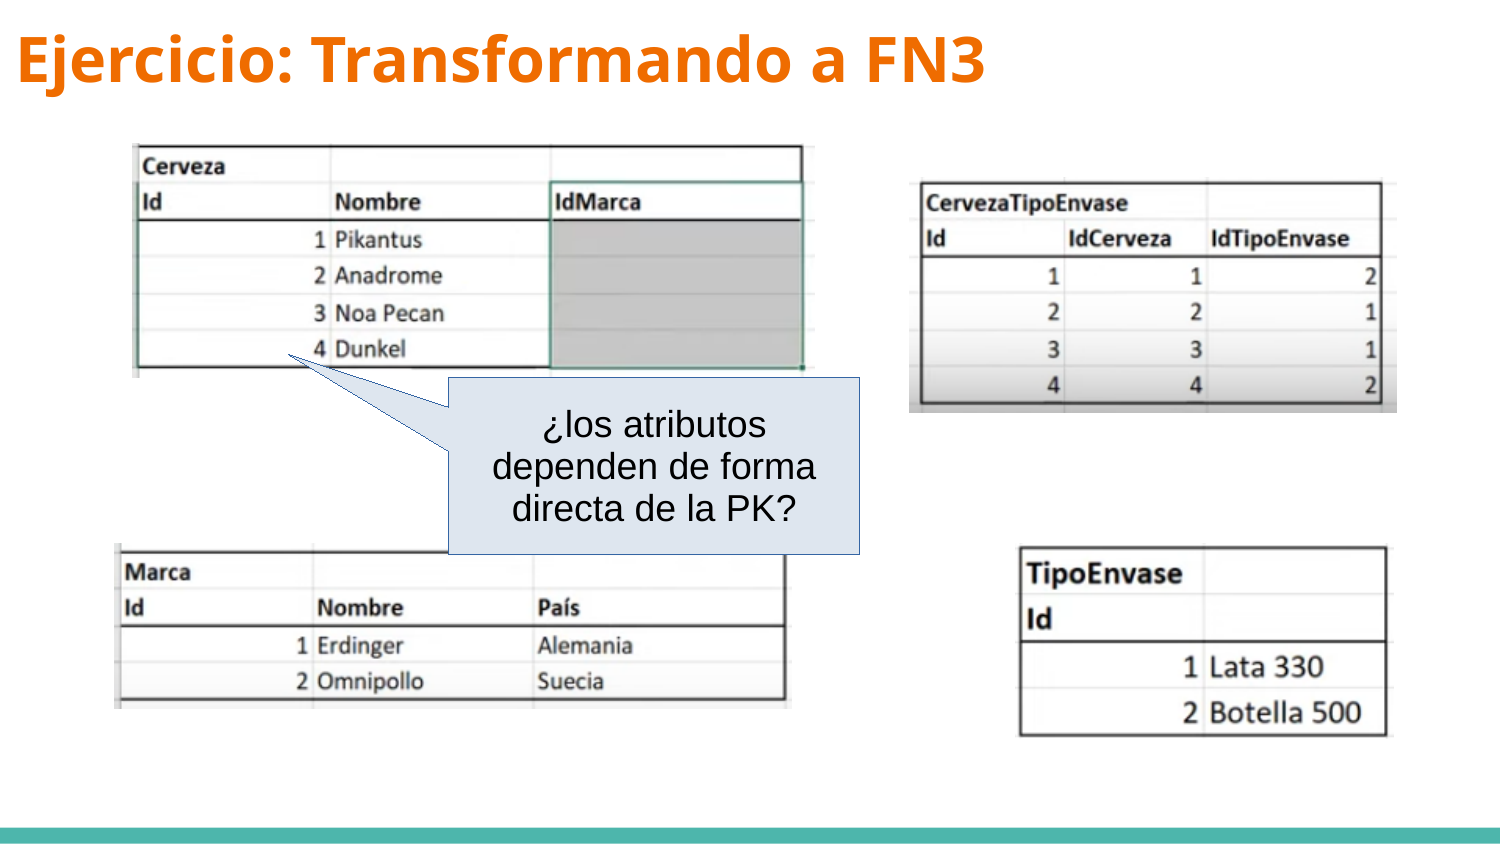

# Ejercicio: Transformando a FN3
¿los atributos dependen de forma directa de la PK?